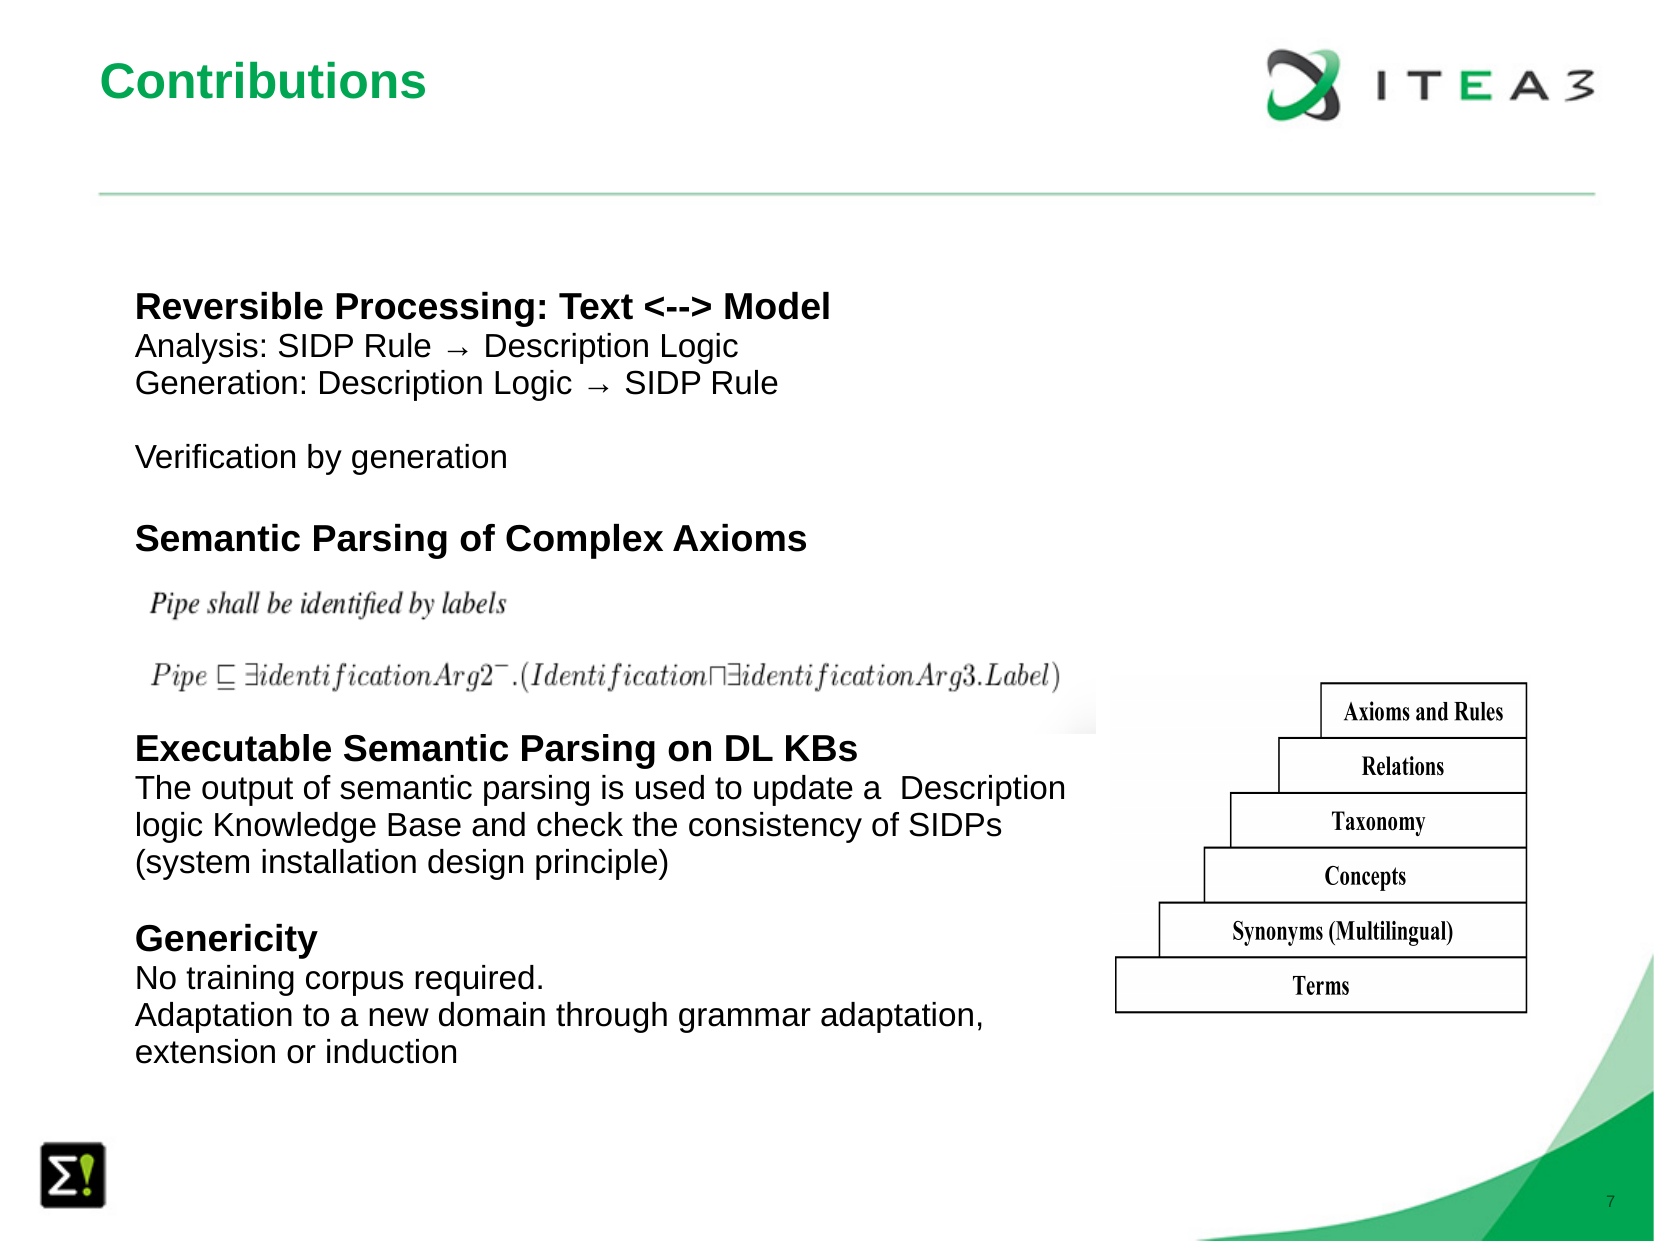

# Contributions
Reversible Processing: Text <--> Model
Analysis: SIDP Rule → Description Logic
Generation: Description Logic → SIDP Rule
Verification by generation
Semantic Parsing of Complex Axioms
Executable Semantic Parsing on DL KBs
The output of semantic parsing is used to update a Description logic Knowledge Base and check the consistency of SIDPs (system installation design principle)
Genericity
No training corpus required.
Adaptation to a new domain through grammar adaptation, extension or induction